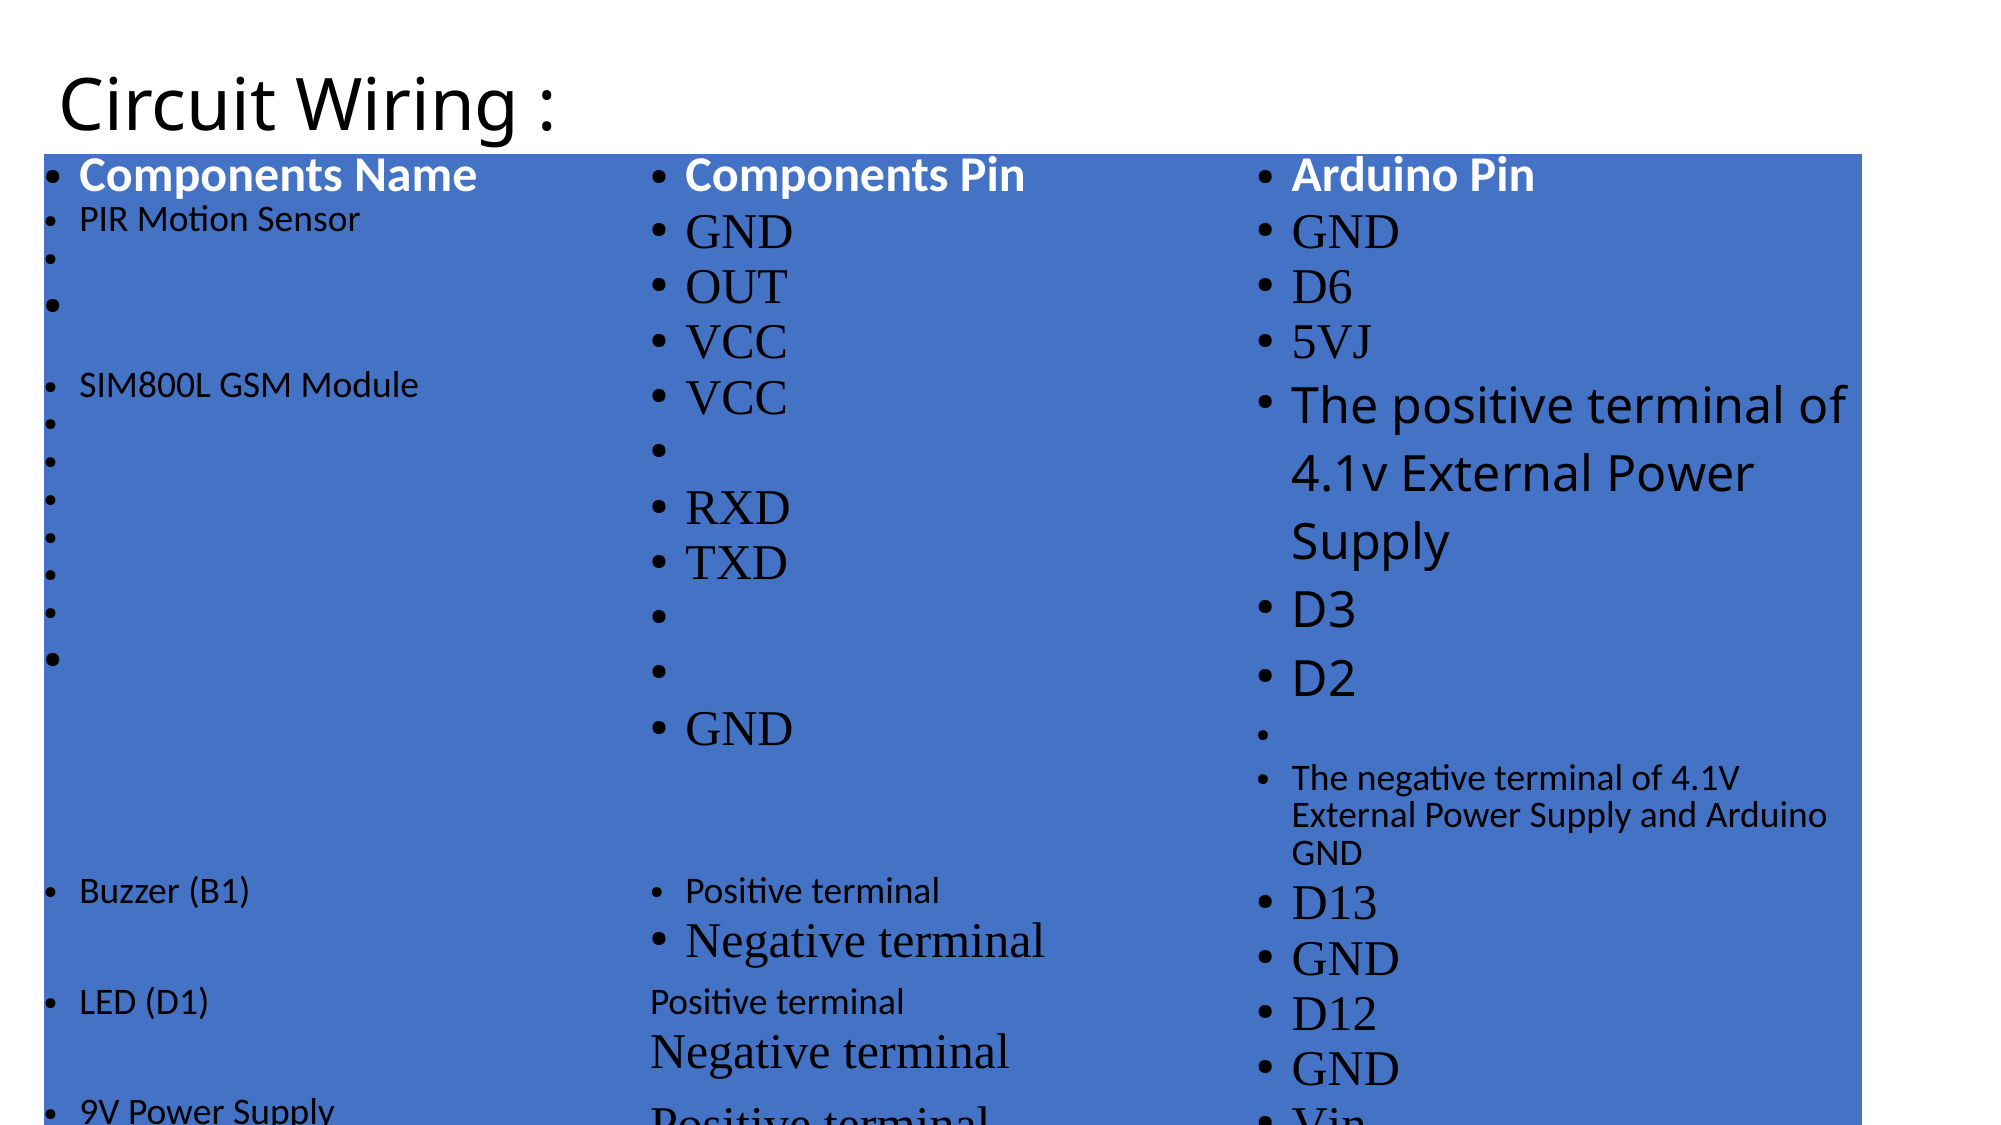

# Circuit Wiring :
| Components Name | Components Pin | Arduino Pin |
| --- | --- | --- |
| PIR Motion Sensor | GND OUT VCC | GND D6 5VJ |
| SIM800L GSM Module | VCC RXD TXD GND | The positive terminal of 4.1v External Power Supply D3 D2 The negative terminal of 4.1V External Power Supply and Arduino GND |
| Buzzer (B1) | Positive terminal Negative terminal | D13 GND |
| LED (D1) | Positive terminal Negative terminal | D12 GND |
| 9V Power Supply | Positive terminal Negative terminal | Vin GND |